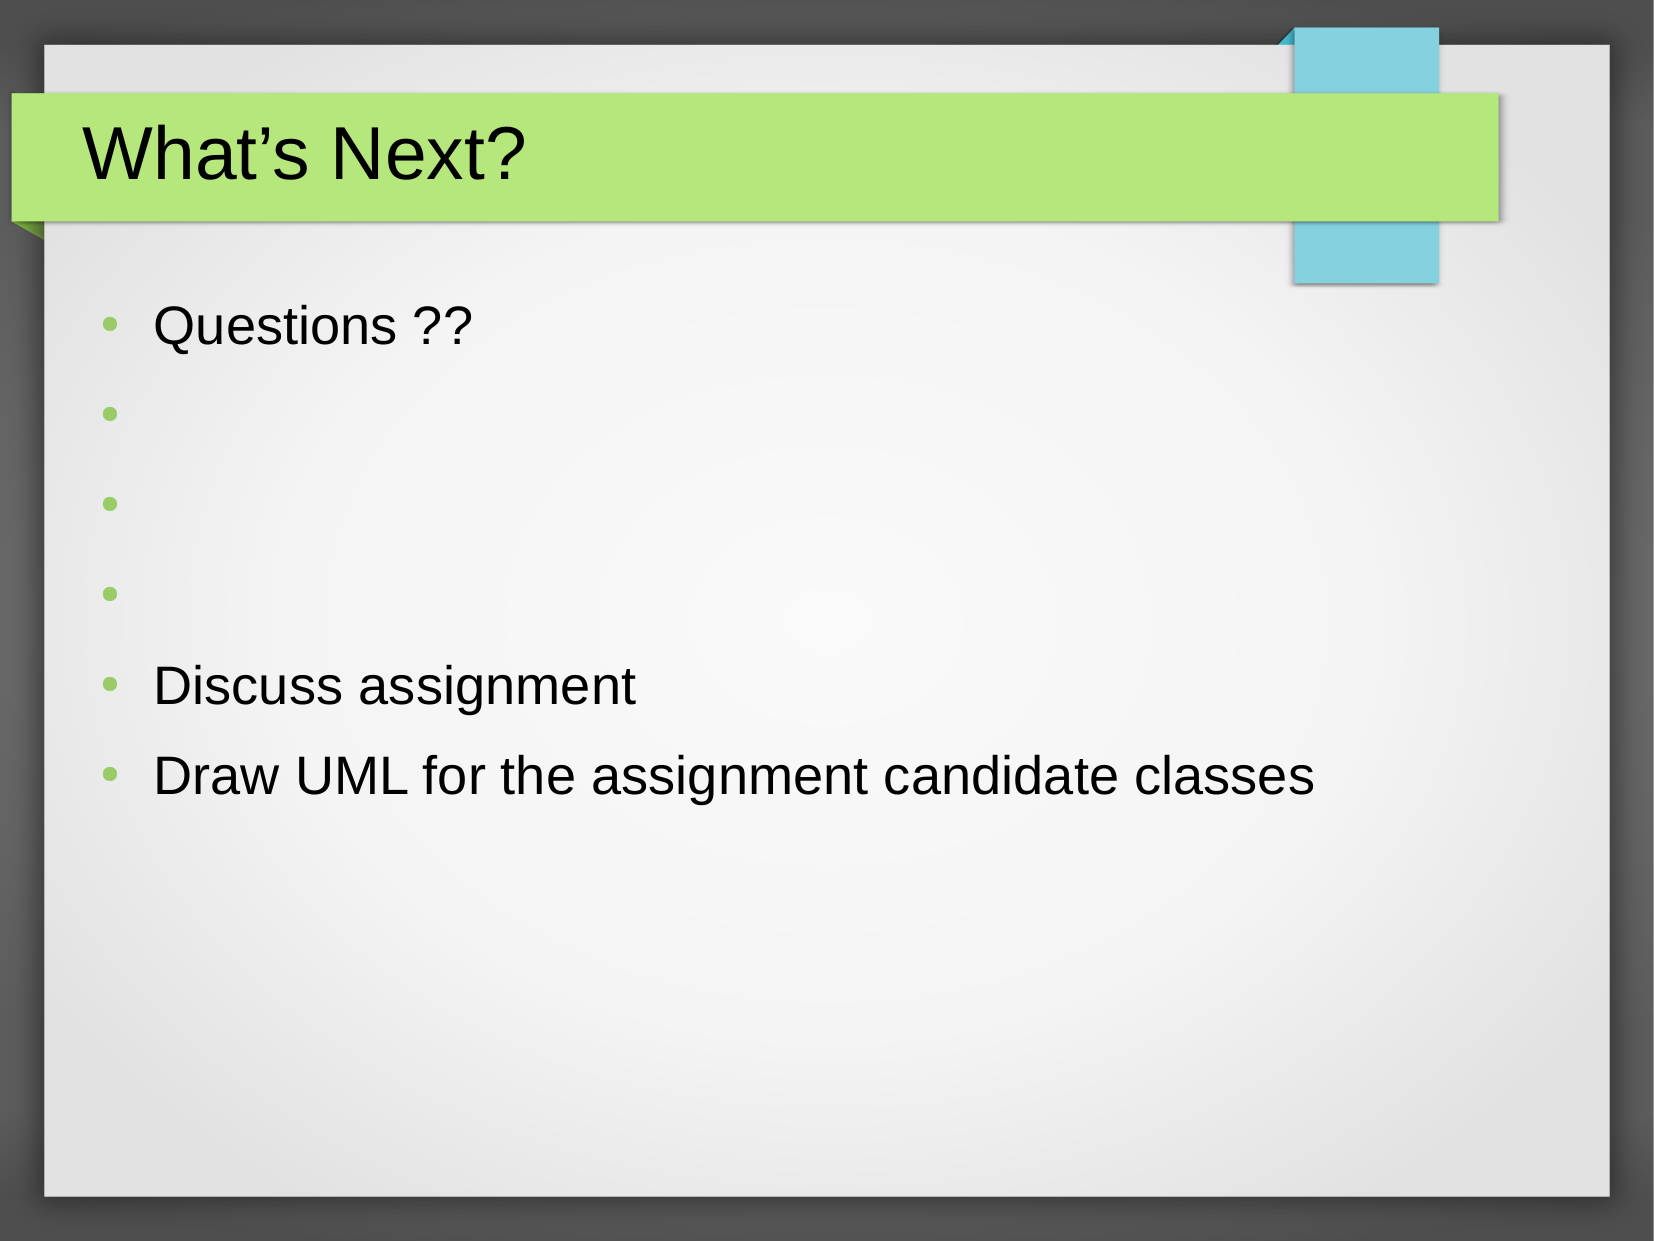

# What’s Next?
Questions ??
Discuss assignment
Draw UML for the assignment candidate classes